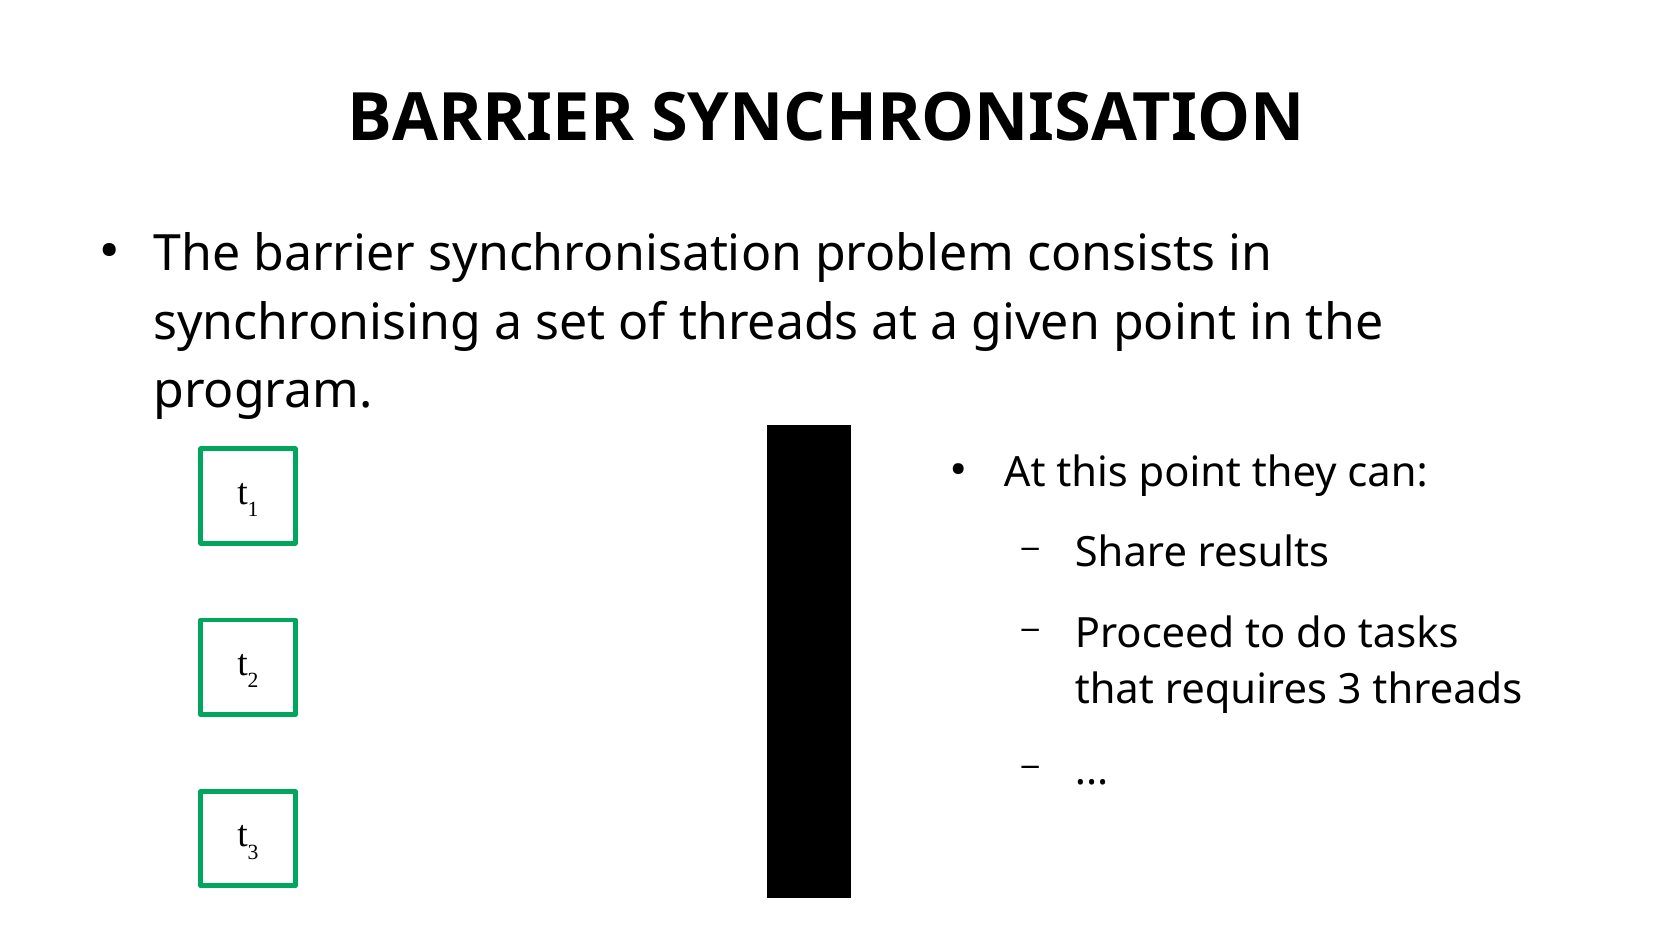

# BARRIER SYNCHRONISATION
The barrier synchronisation problem consists in synchronising a set of threads at a given point in the program.
At this point they can:
Share results
Proceed to do tasks that requires 3 threads
...
t1
t2
t3